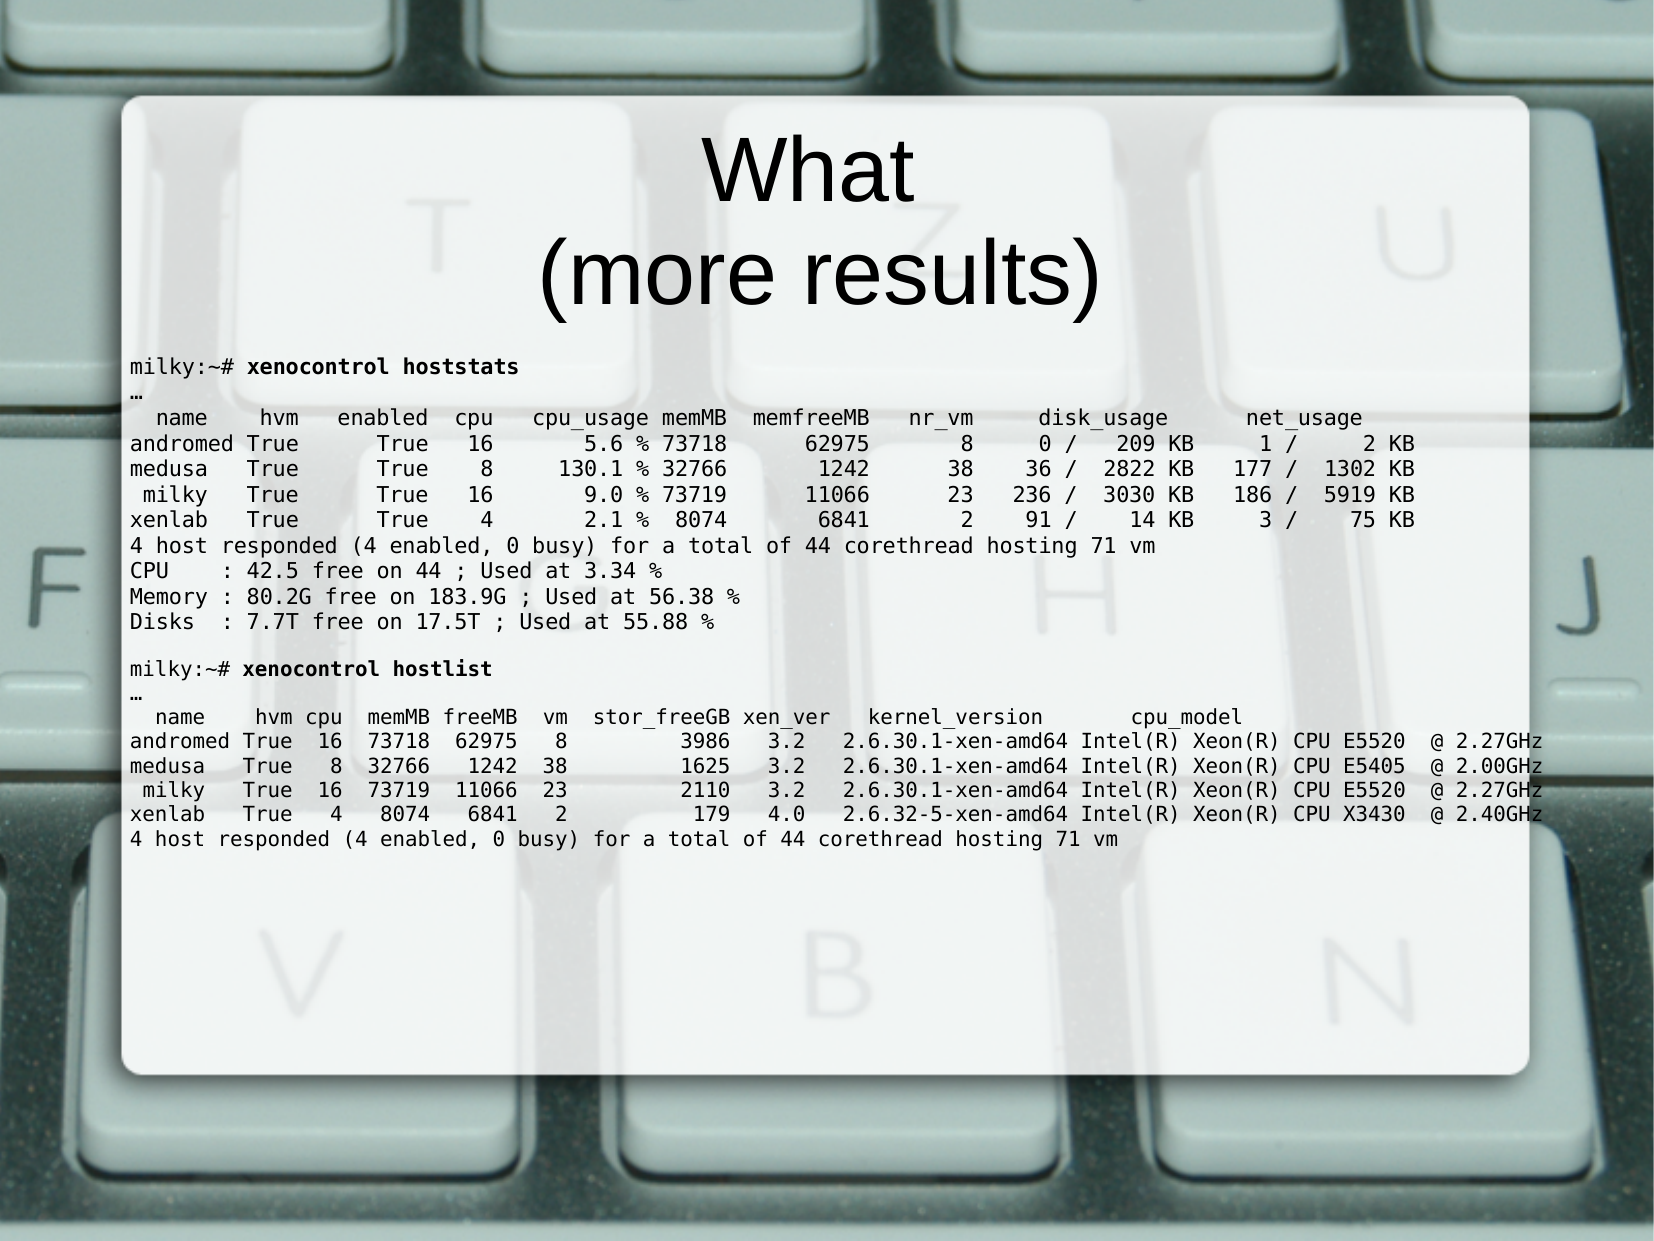

# What (more results)
milky:~# xenocontrol hoststats
…
 name hvm enabled cpu cpu_usage memMB memfreeMB nr_vm disk_usage net_usage
andromed True True 16 5.6 % 73718 62975 8 0 / 209 KB 1 / 2 KB
medusa True True 8 130.1 % 32766 1242 38 36 / 2822 KB 177 / 1302 KB
 milky True True 16 9.0 % 73719 11066 23 236 / 3030 KB 186 / 5919 KB
xenlab True True 4 2.1 % 8074 6841 2 91 / 14 KB 3 / 75 KB
4 host responded (4 enabled, 0 busy) for a total of 44 corethread hosting 71 vm
CPU : 42.5 free on 44 ; Used at 3.34 %
Memory : 80.2G free on 183.9G ; Used at 56.38 %
Disks : 7.7T free on 17.5T ; Used at 55.88 %
milky:~# xenocontrol hostlist
…
 name hvm cpu memMB freeMB vm stor_freeGB xen_ver kernel_version cpu_model
andromed True 16 73718 62975 8 3986 3.2 2.6.30.1-xen-amd64 Intel(R) Xeon(R) CPU E5520 @ 2.27GHz
medusa True 8 32766 1242 38 1625 3.2 2.6.30.1-xen-amd64 Intel(R) Xeon(R) CPU E5405 @ 2.00GHz
 milky True 16 73719 11066 23 2110 3.2 2.6.30.1-xen-amd64 Intel(R) Xeon(R) CPU E5520 @ 2.27GHz
xenlab True 4 8074 6841 2 179 4.0 2.6.32-5-xen-amd64 Intel(R) Xeon(R) CPU X3430 @ 2.40GHz
4 host responded (4 enabled, 0 busy) for a total of 44 corethread hosting 71 vm